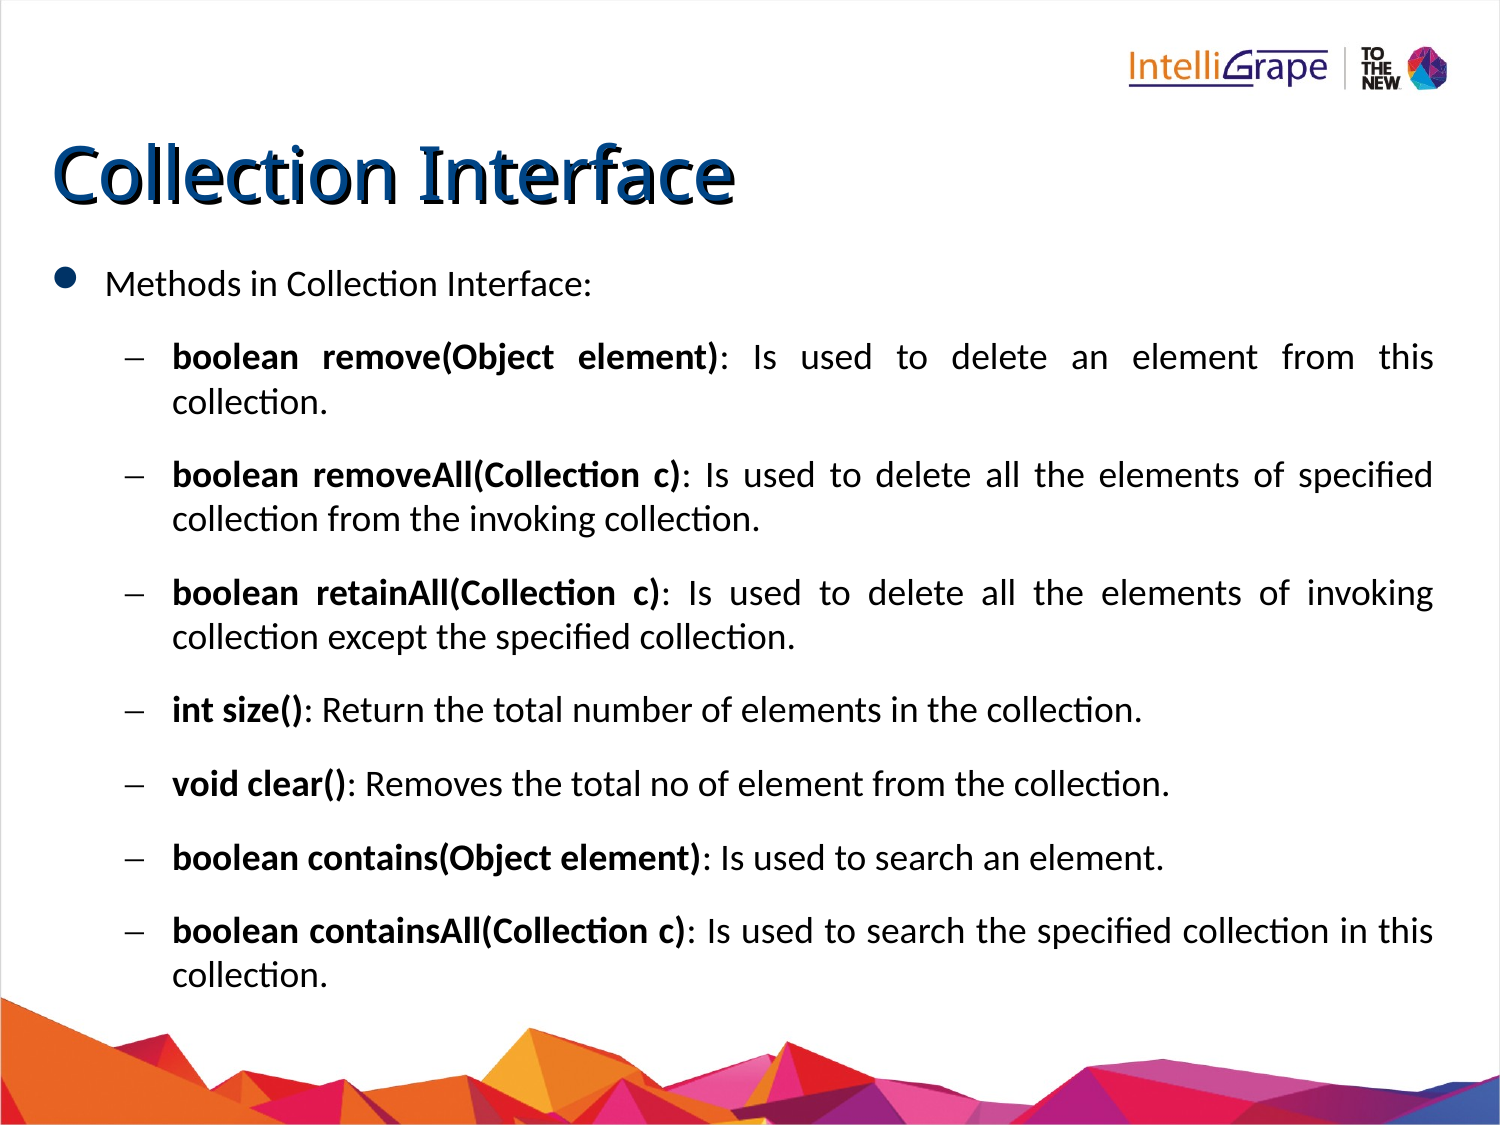

Collection Interface
Methods in Collection Interface:
boolean remove(Object element): Is used to delete an element from this collection.
boolean removeAll(Collection c): Is used to delete all the elements of specified collection from the invoking collection.
boolean retainAll(Collection c): Is used to delete all the elements of invoking collection except the specified collection.
int size(): Return the total number of elements in the collection.
void clear(): Removes the total no of element from the collection.
boolean contains(Object element): Is used to search an element.
boolean containsAll(Collection c): Is used to search the specified collection in this collection.